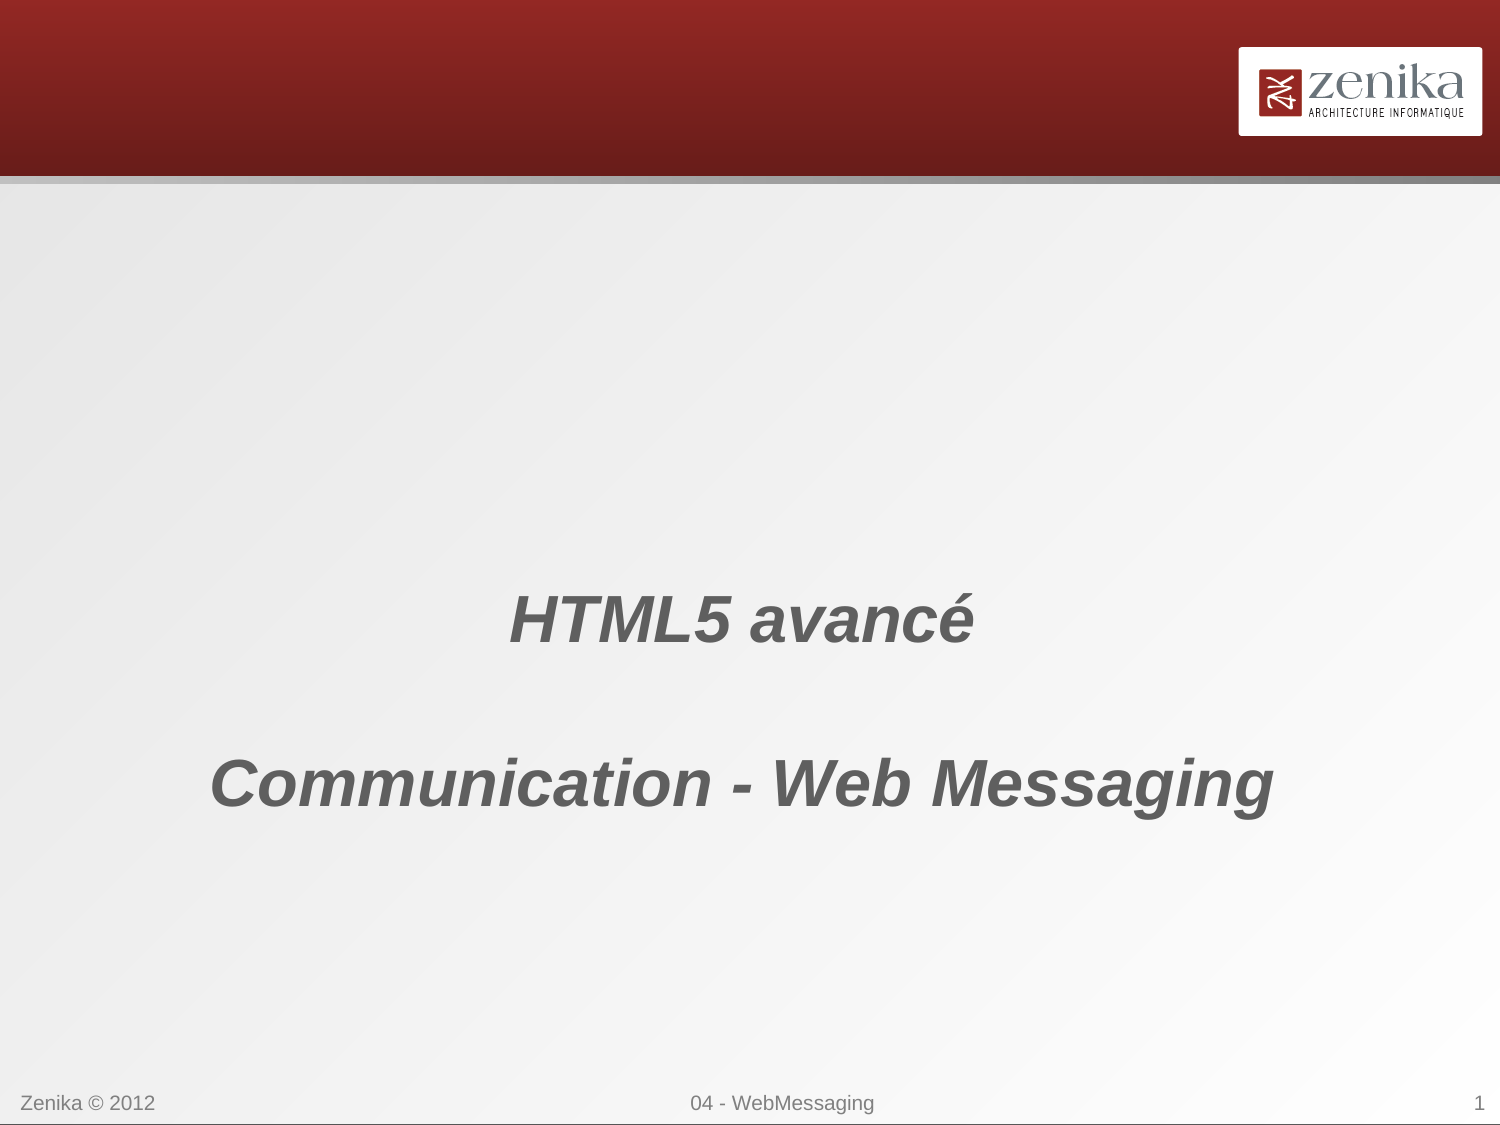

#
HTML5 avancé
Communication - Web Messaging